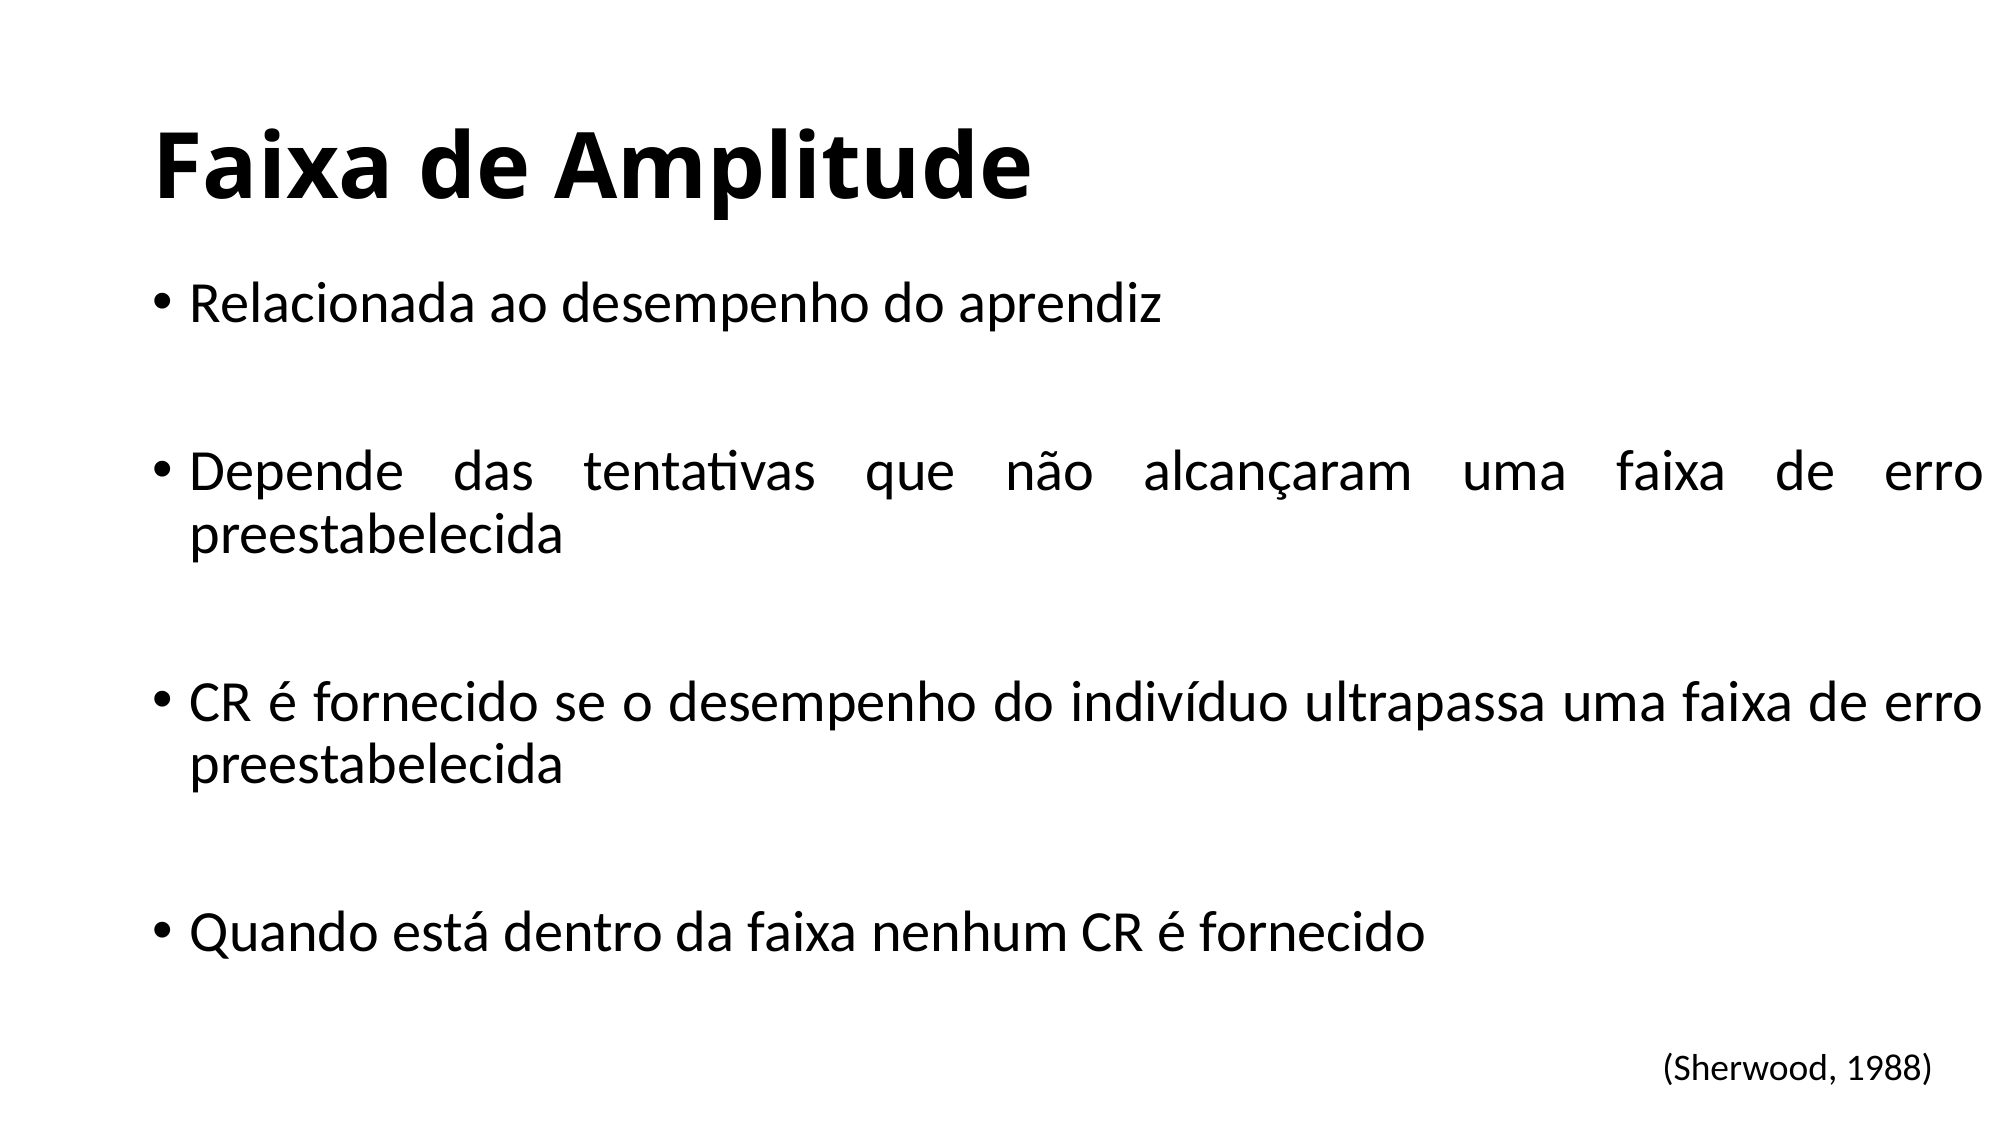

# Faixa de Amplitude
Relacionada ao desempenho do aprendiz
Depende das tentativas que não alcançaram uma faixa de erro preestabelecida
CR é fornecido se o desempenho do indivíduo ultrapassa uma faixa de erro preestabelecida
Quando está dentro da faixa nenhum CR é fornecido
(Sherwood, 1988)